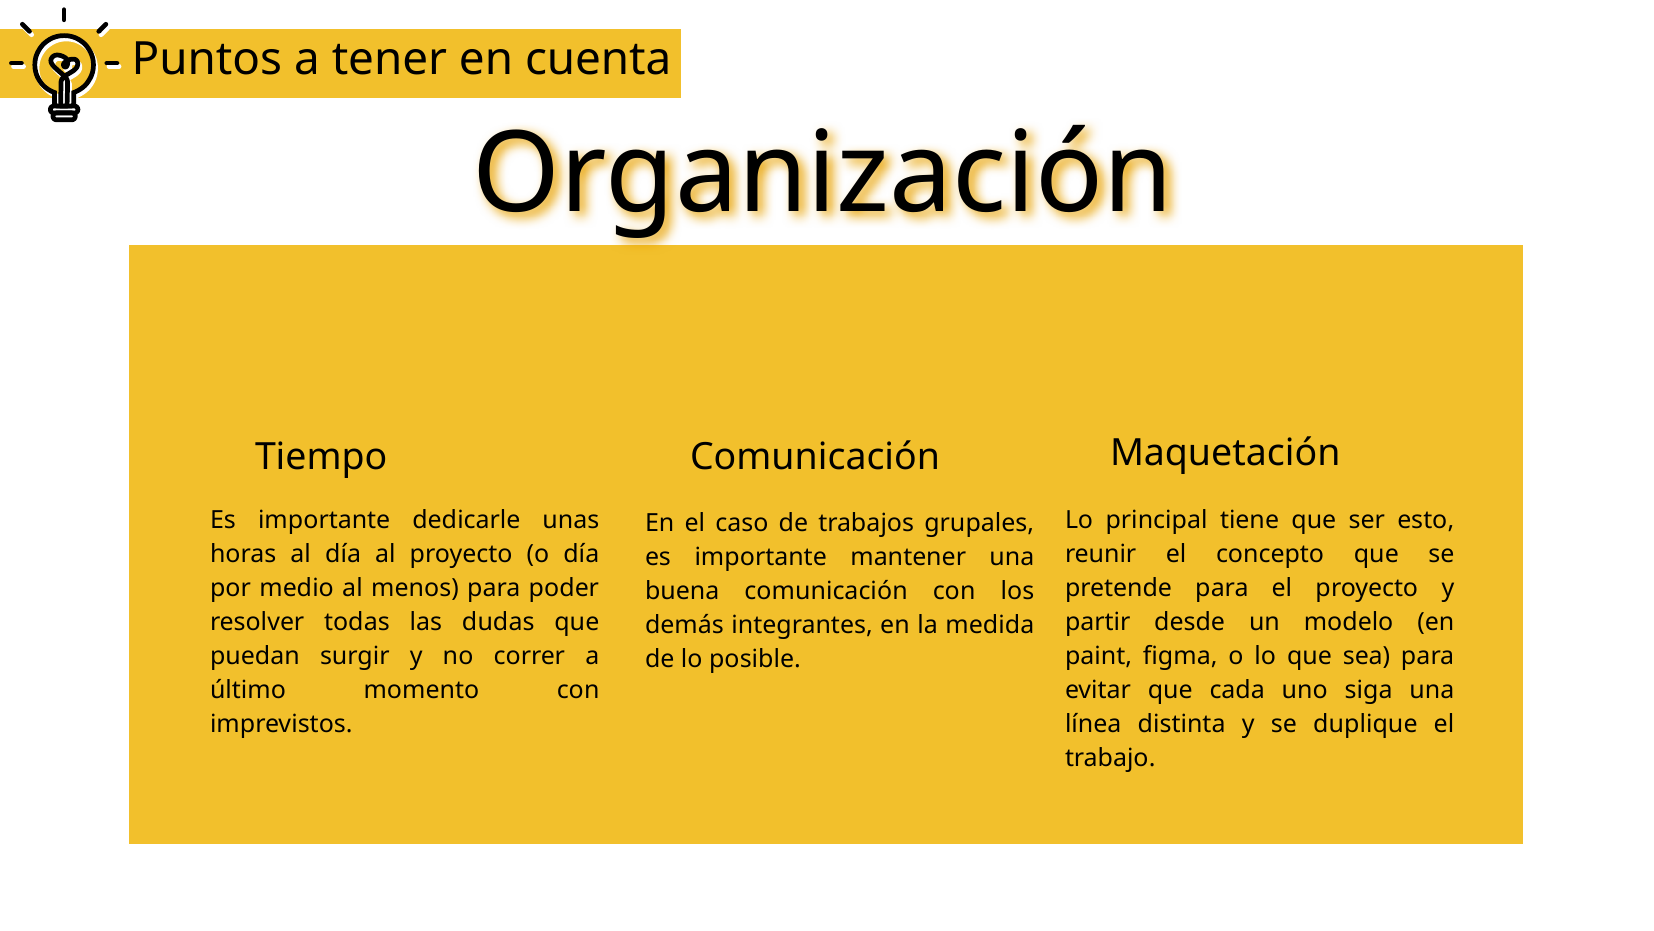

# Puntos a tener en cuenta
Organización
Maquetación
Tiempo
Comunicación
En el caso de trabajos grupales, es importante mantener una buena comunicación con los demás integrantes, en la medida de lo posible.
Es importante dedicarle unas horas al día al proyecto (o día por medio al menos) para poder resolver todas las dudas que puedan surgir y no correr a último momento con imprevistos.
Lo principal tiene que ser esto, reunir el concepto que se pretende para el proyecto y partir desde un modelo (en paint, figma, o lo que sea) para evitar que cada uno siga una línea distinta y se duplique el trabajo.